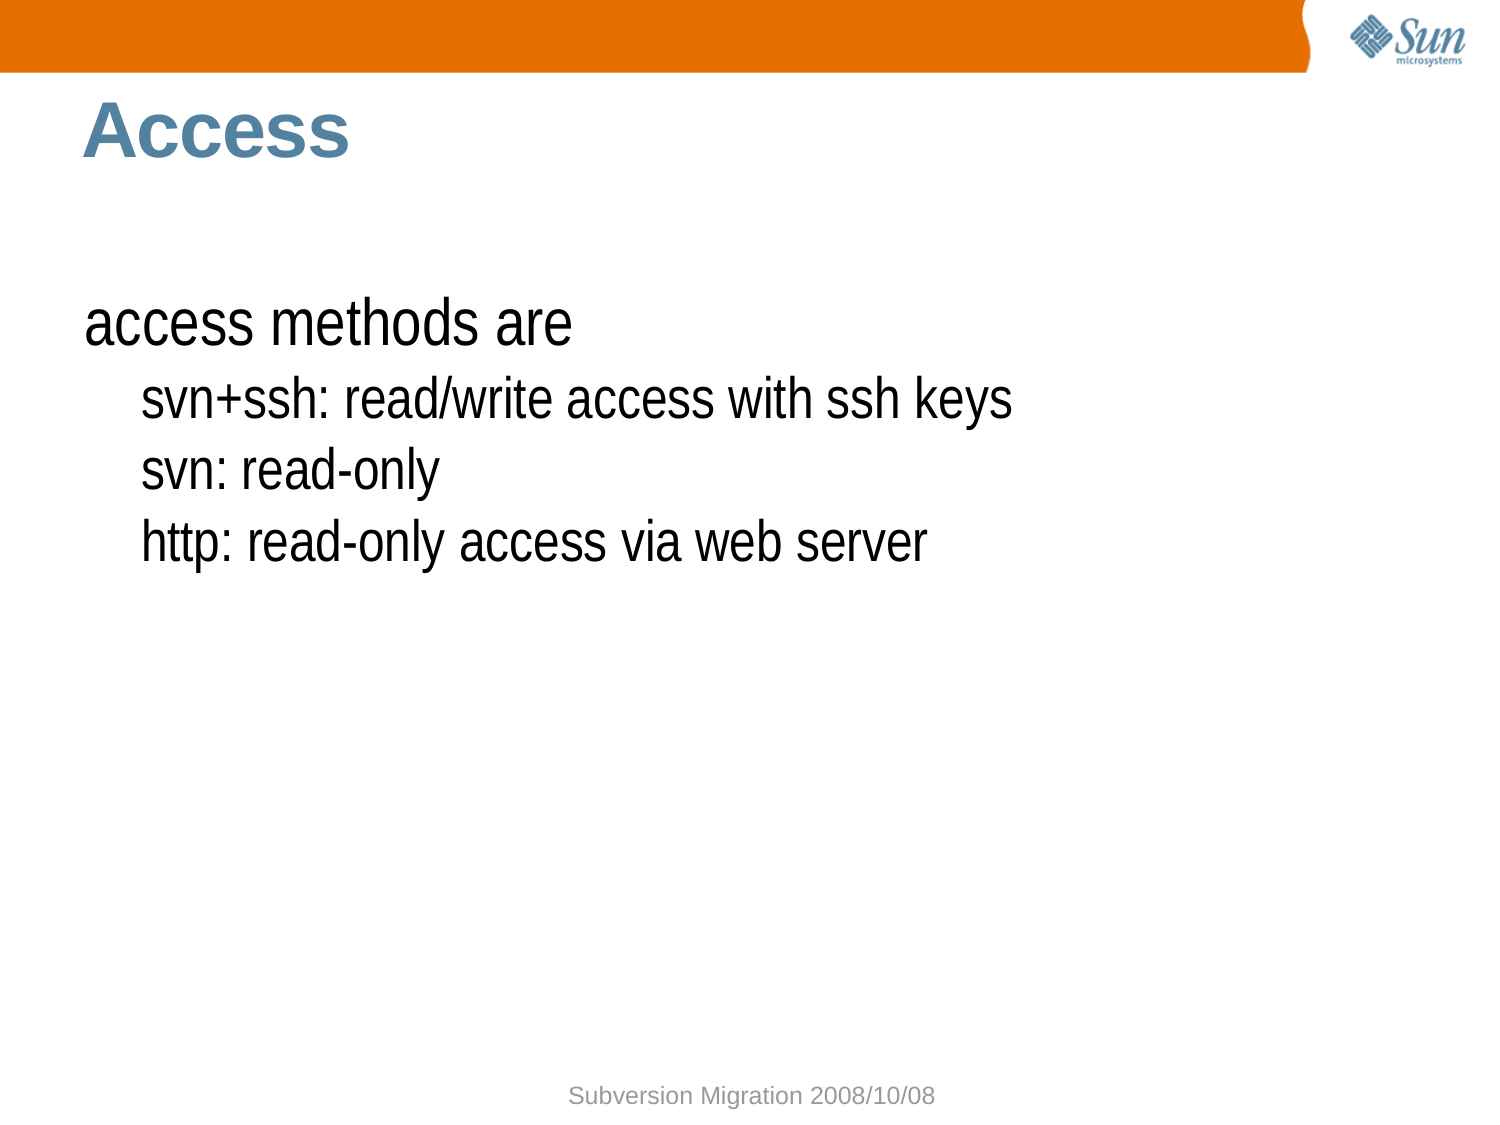

# Access
access methods are
svn+ssh: read/write access with ssh keys
svn: read-only
http: read-only access via web server